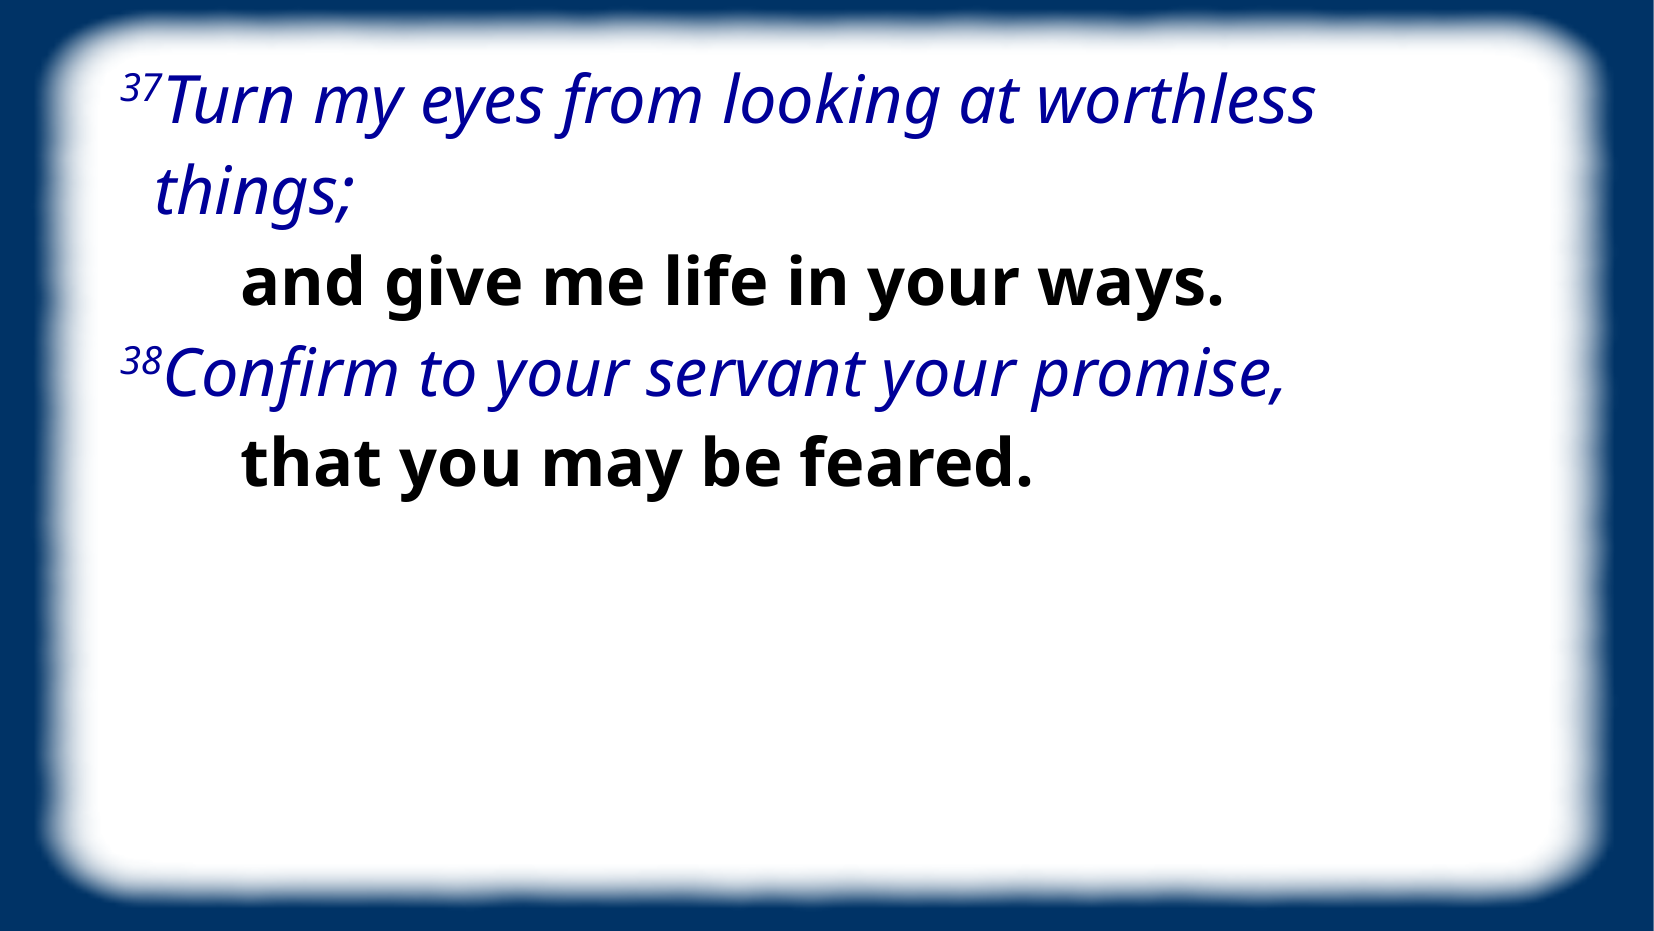

37Turn my eyes from looking at worthless
 things;
 and give me life in your ways.
38Confirm to your servant your promise,
 that you may be feared.